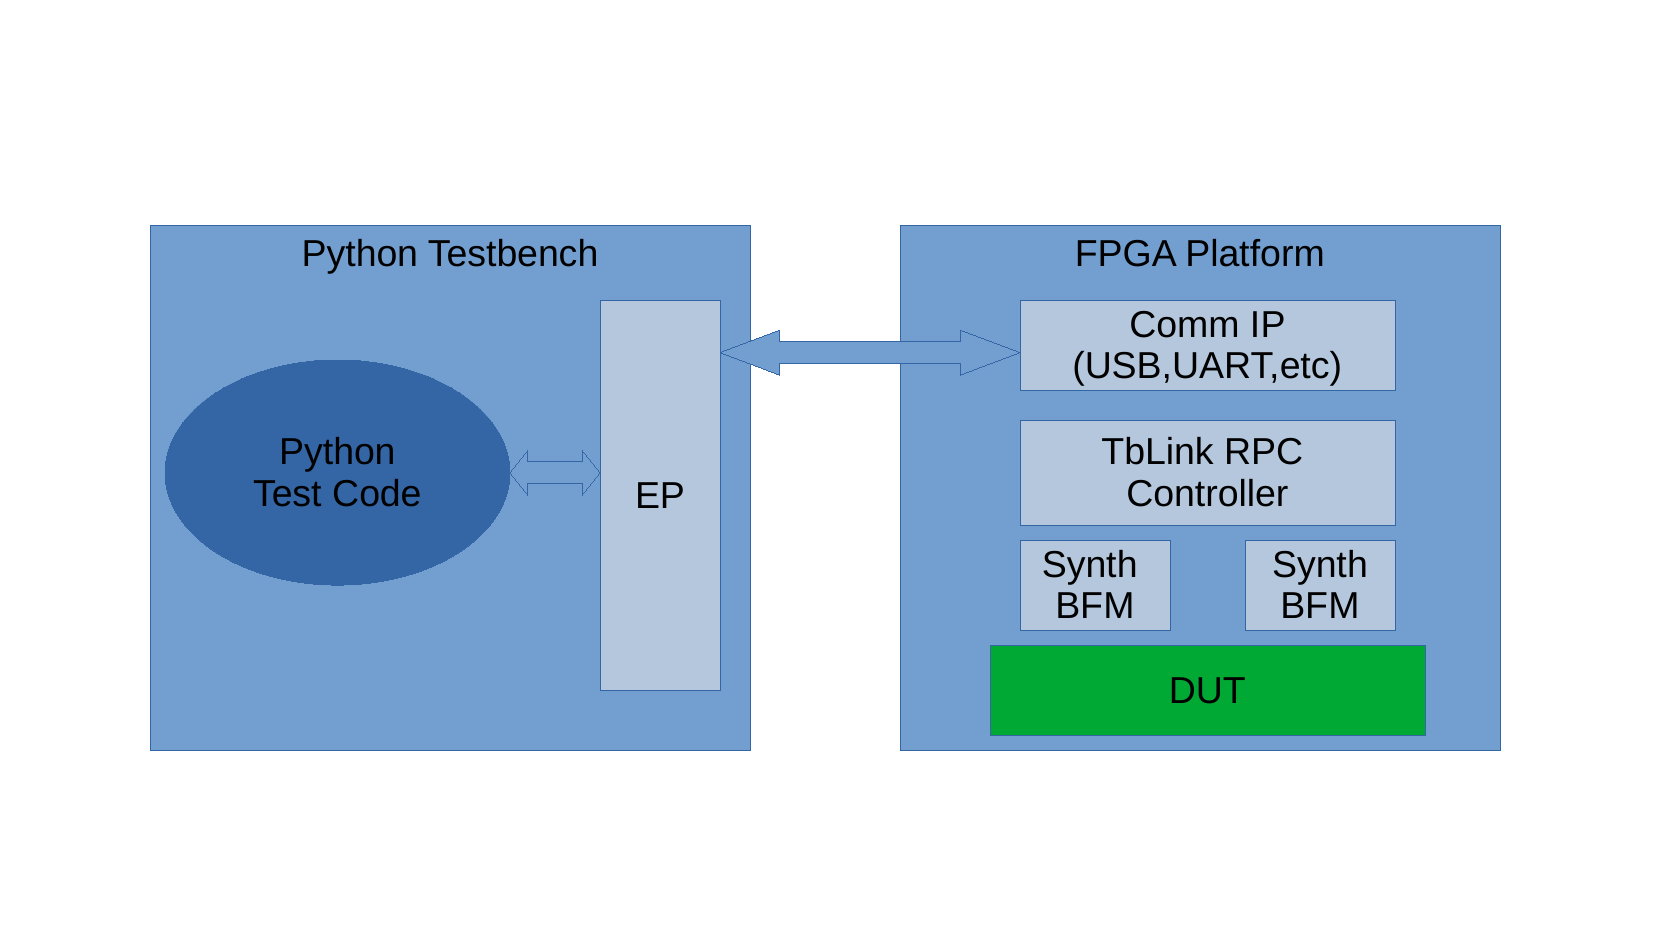

Python Testbench
FPGA Platform
EP
Comm IP
(USB,UART,etc)
Python
Test Code
TbLink RPC
Controller
Synth
BFM
Synth
BFM
DUT